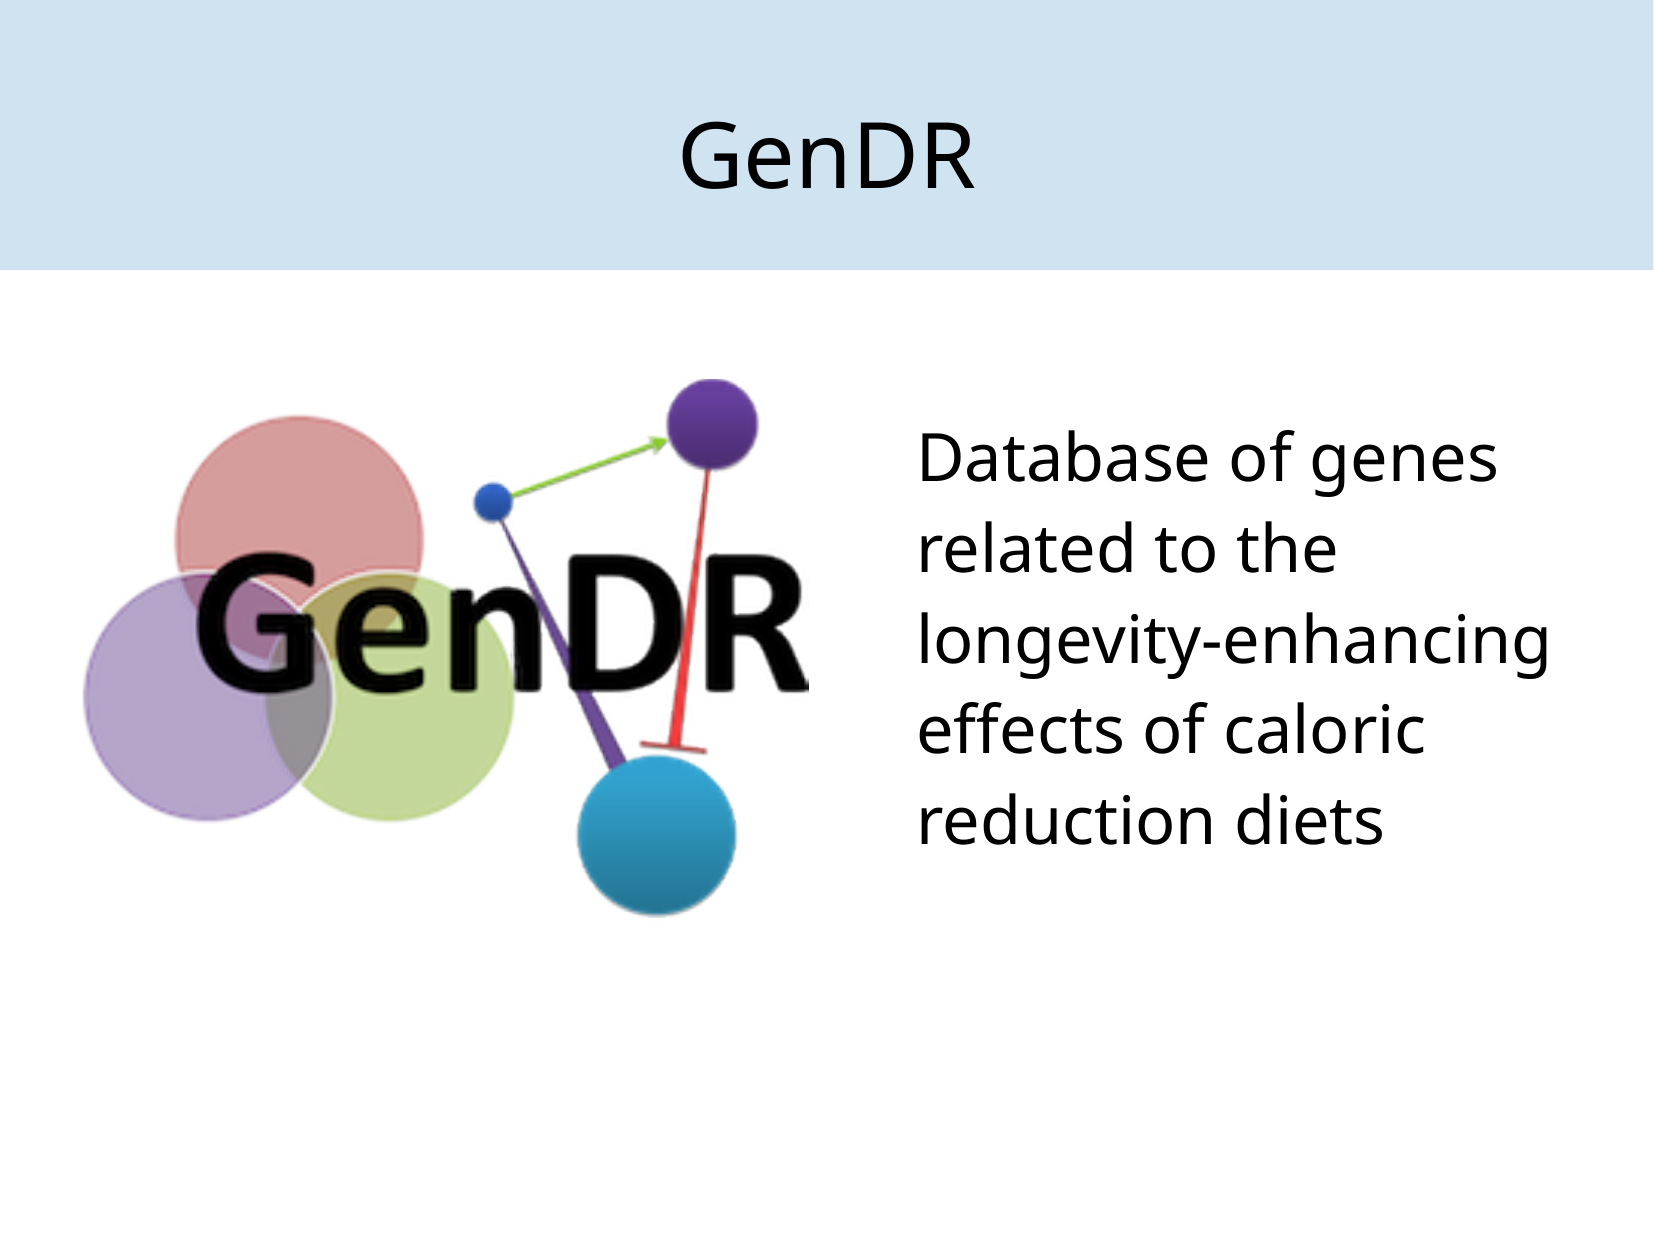

# GenDR
Database of genes related to the longevity-enhancing effects of caloric reduction diets